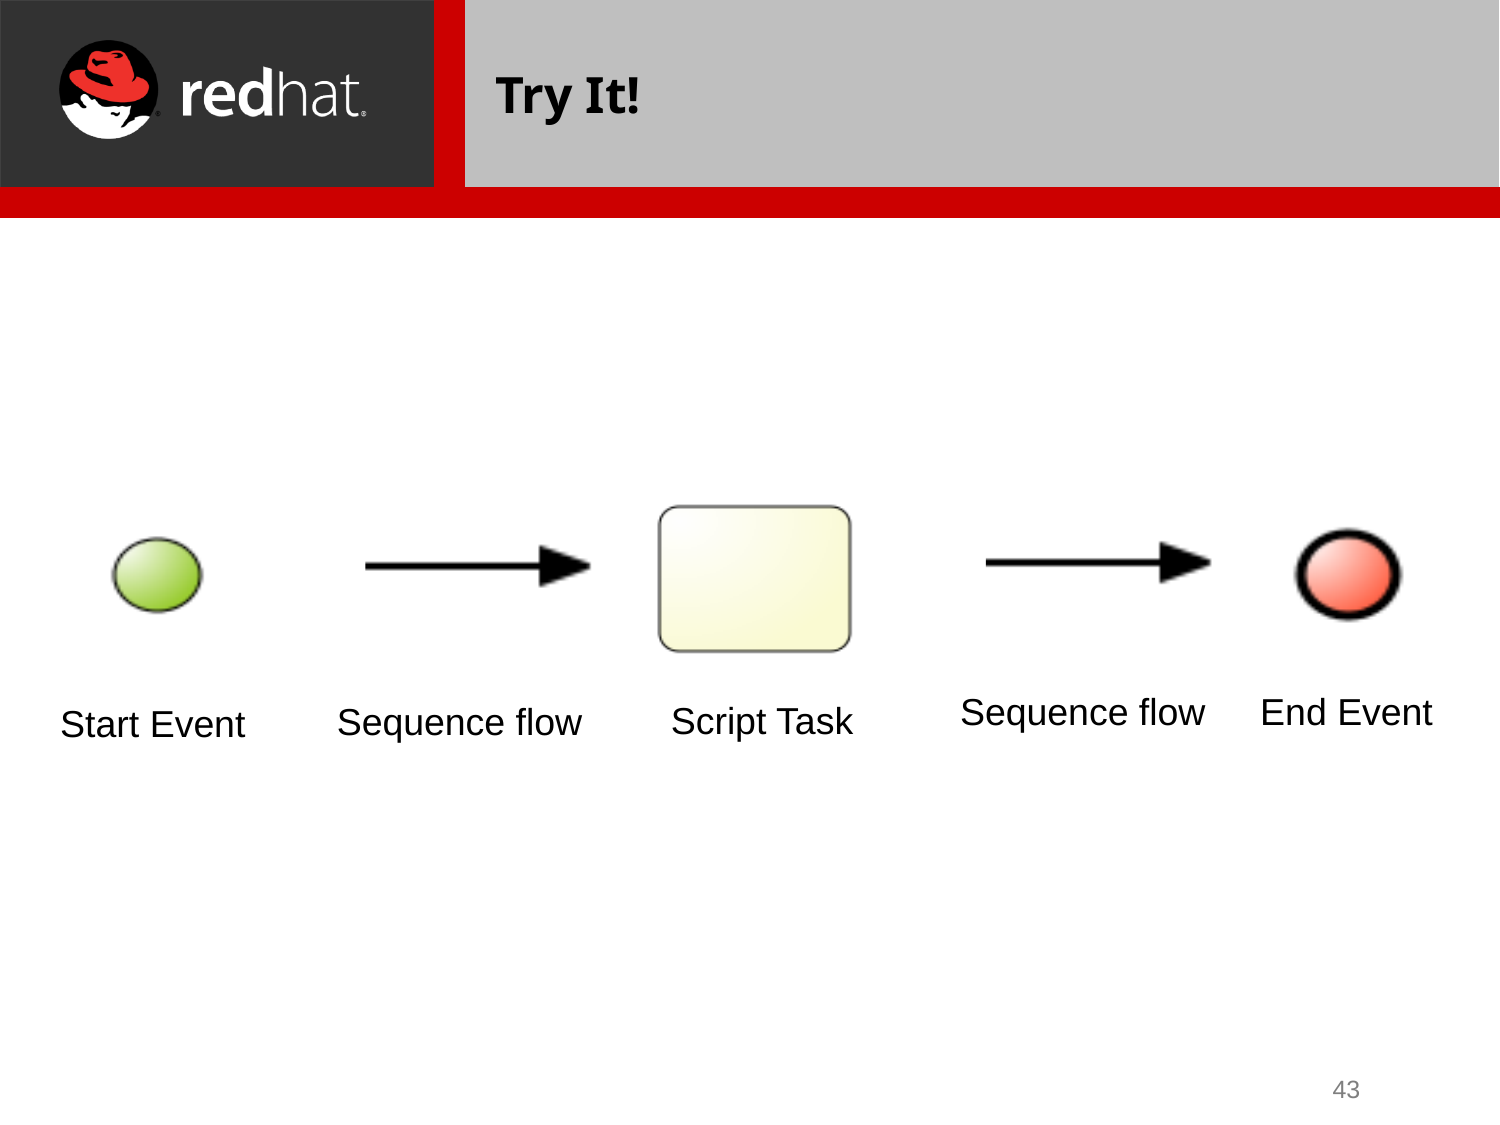

# Try It!
Sequence flow
End Event
Script Task
Sequence flow
Start Event